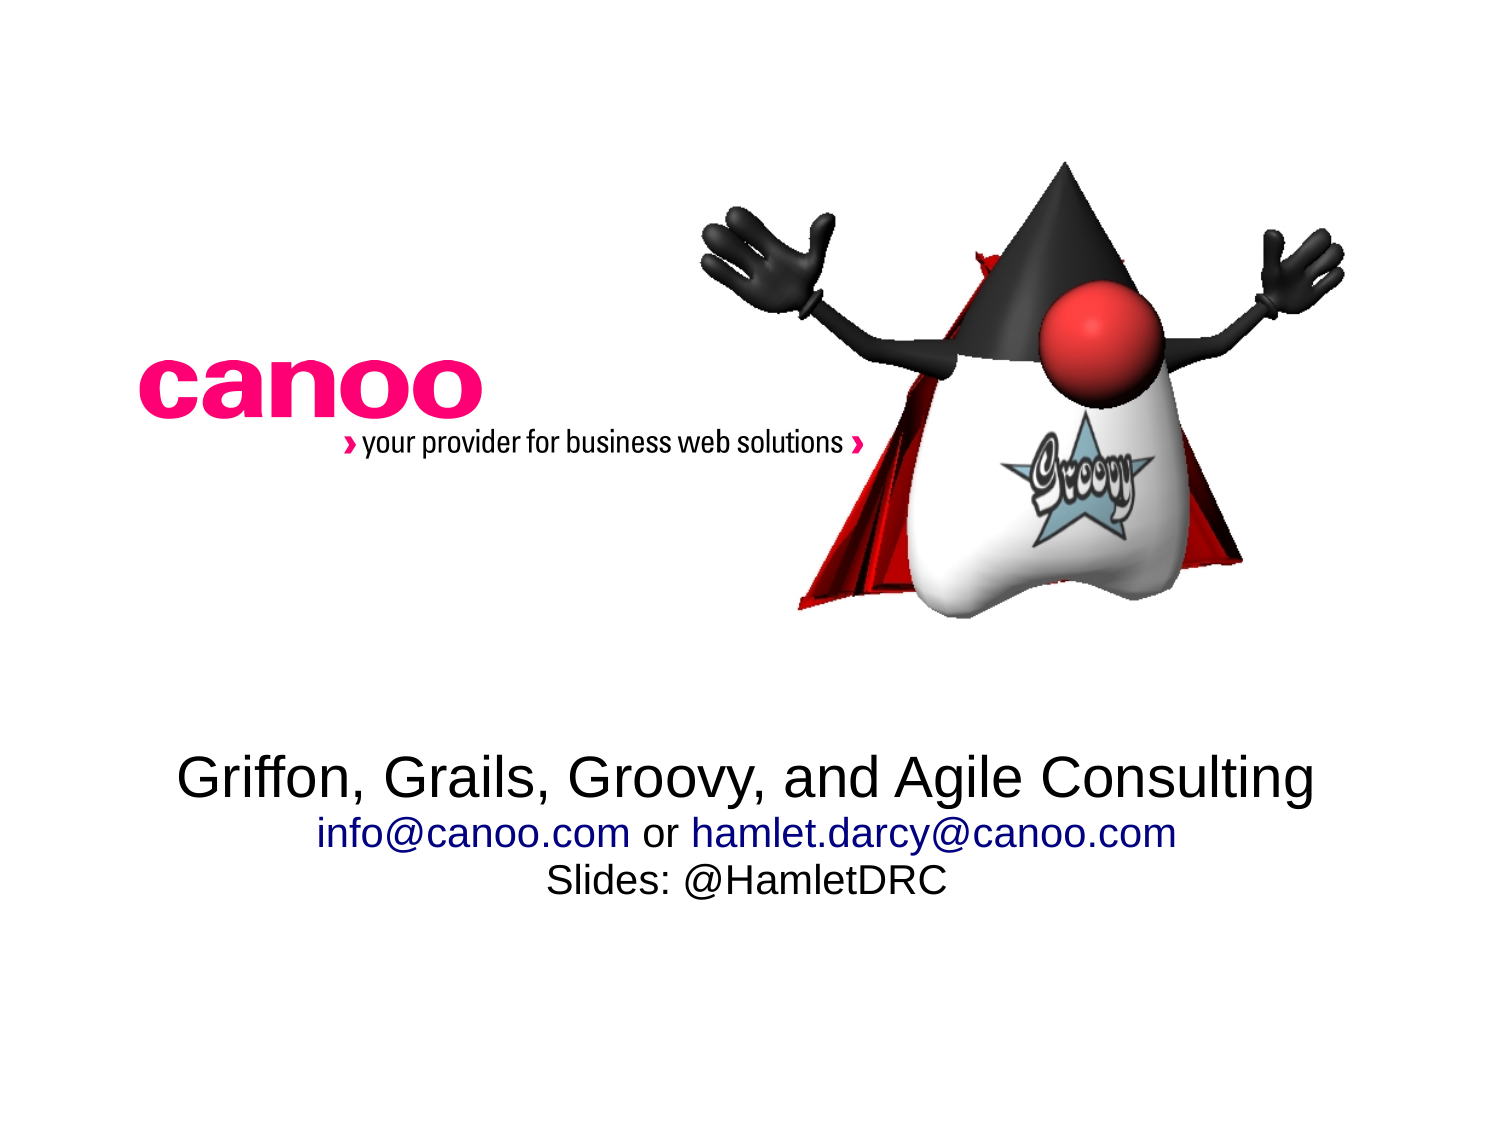

Griffon, Grails, Groovy, and Agile Consulting
info@canoo.com or hamlet.darcy@canoo.com
Slides: @HamletDRC